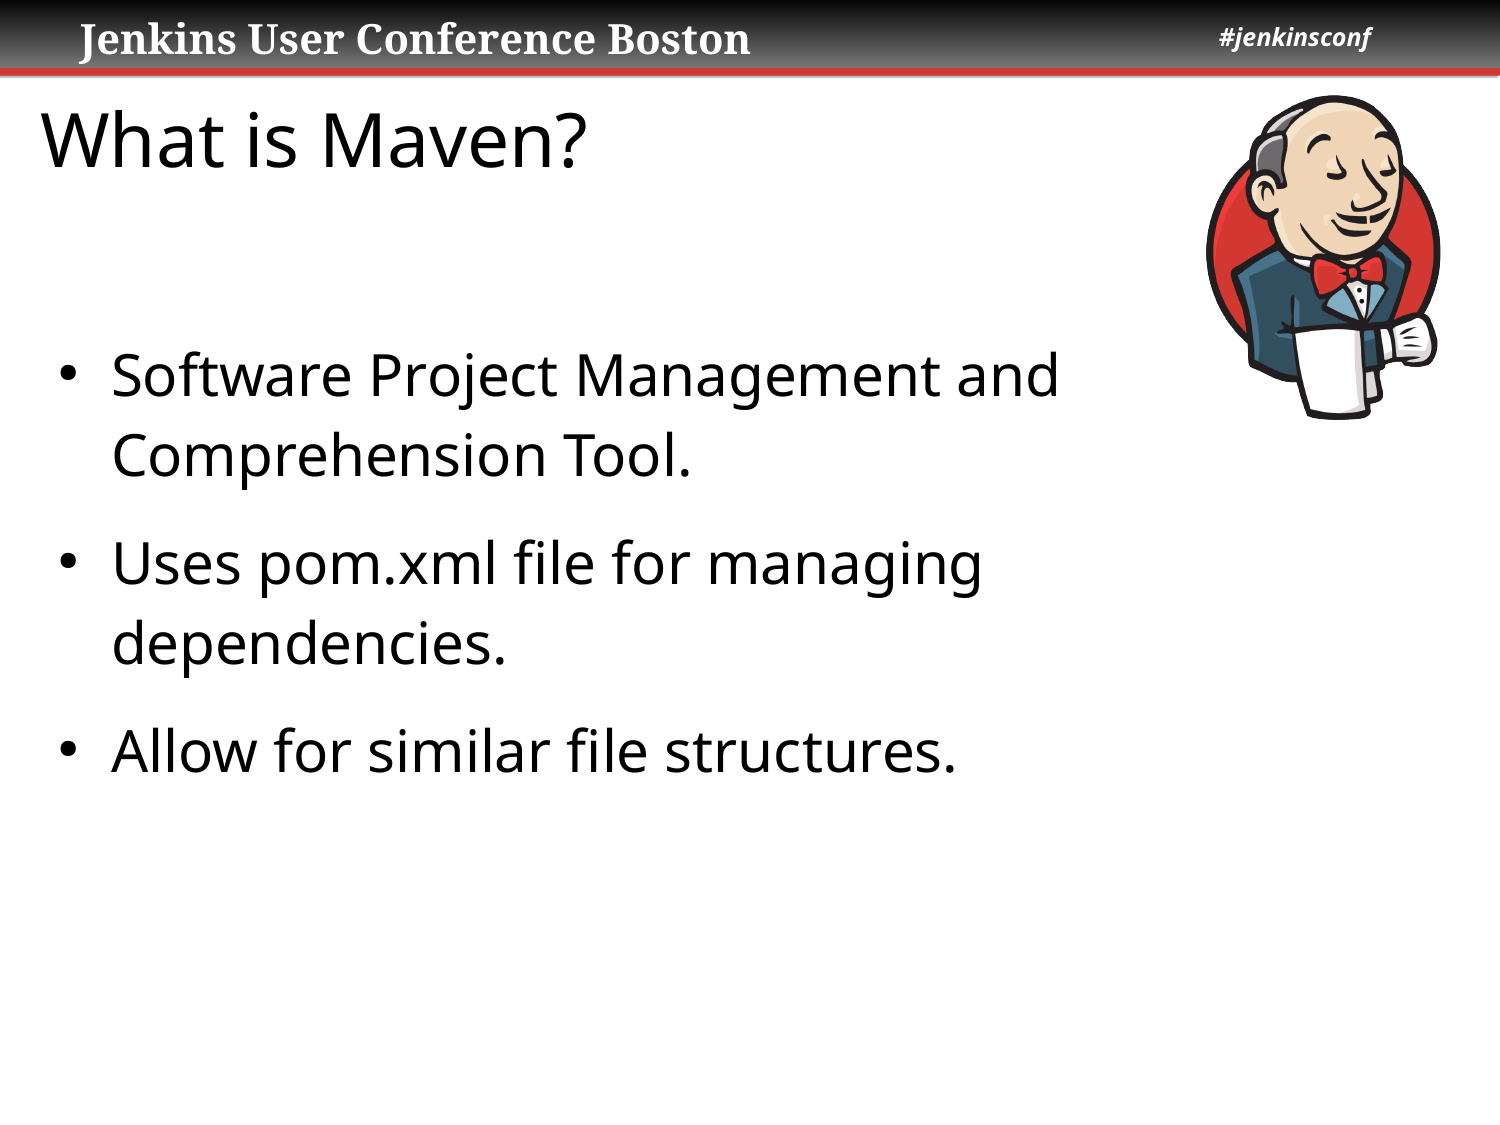

# What is Maven?
Software Project Management and Comprehension Tool.
Uses pom.xml file for managing dependencies.
Allow for similar file structures.